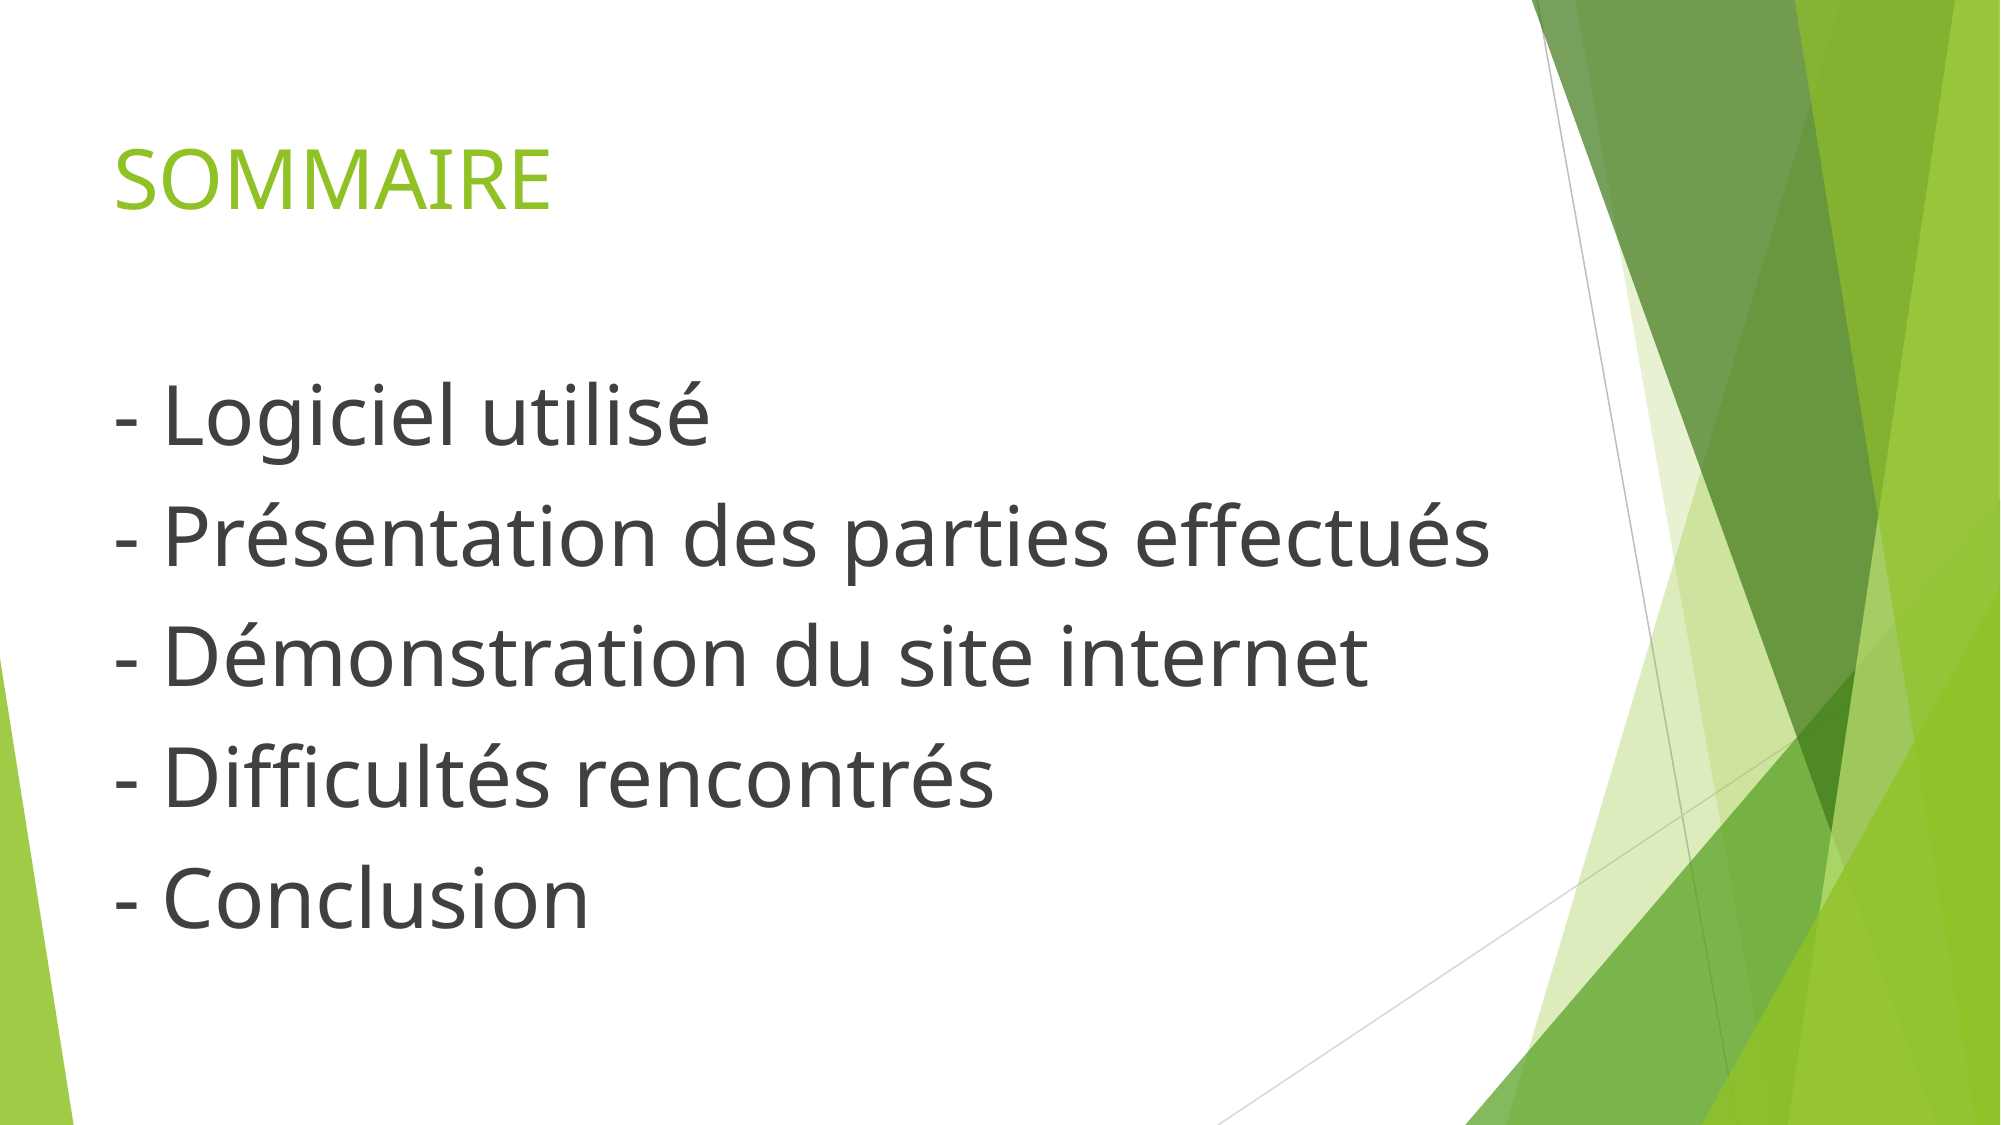

# SOMMAIRE
- Logiciel utilisé
- Présentation des parties effectués
- Démonstration du site internet
- Difficultés rencontrés
- Conclusion